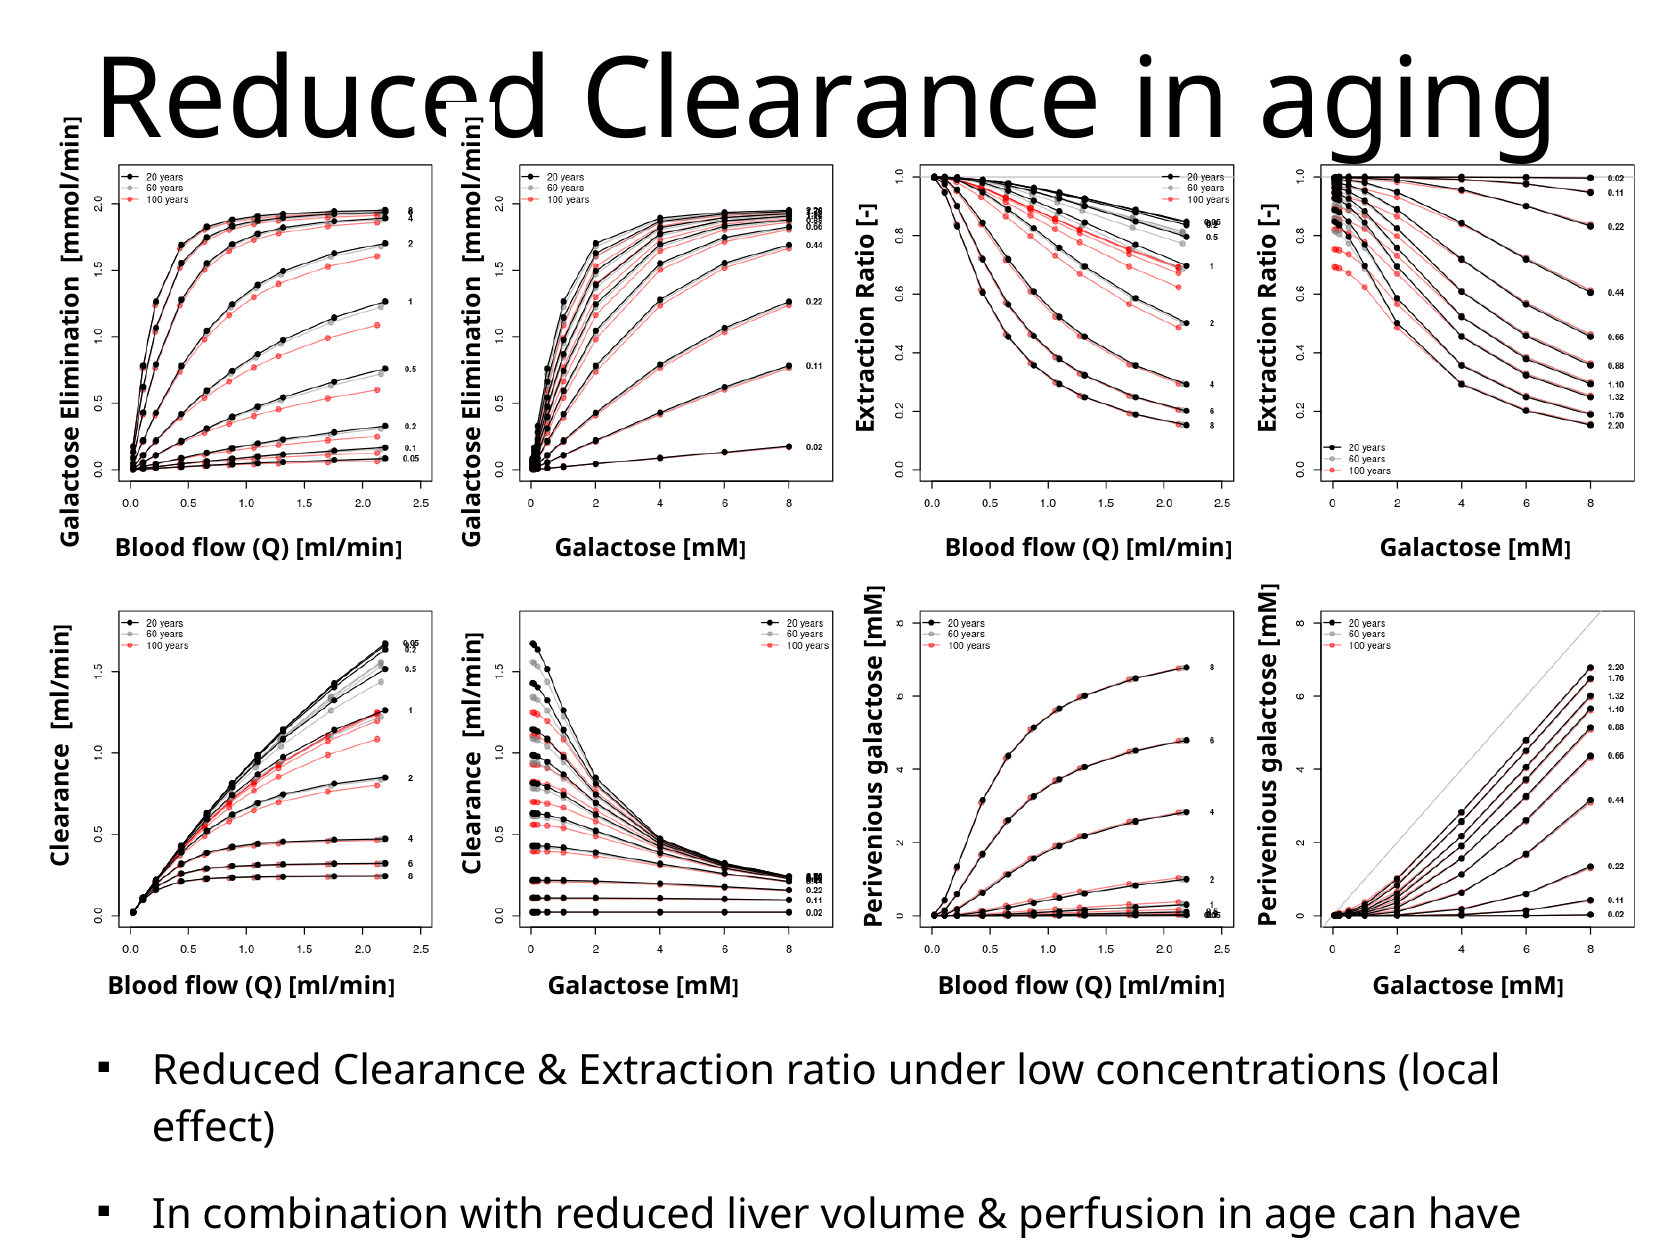

# Reduced Clearance in aging
Extraction Ratio [-]
Extraction Ratio [-]
Galactose Elimination [mmol/min]
Galactose Elimination [mmol/min]
Blood flow (Q) [ml/min]
Galactose [mM]
Blood flow (Q) [ml/min]
Galactose [mM]
Clearance [ml/min]
Clearance [ml/min]
Perivenious galactose [mM]
Perivenious galactose [mM]
Blood flow (Q) [ml/min]
Galactose [mM]
Blood flow (Q) [ml/min]
Galactose [mM]
Reduced Clearance & Extraction ratio under low concentrations (local effect)
In combination with reduced liver volume & perfusion in age can have drastic effects on drug/compound clearance